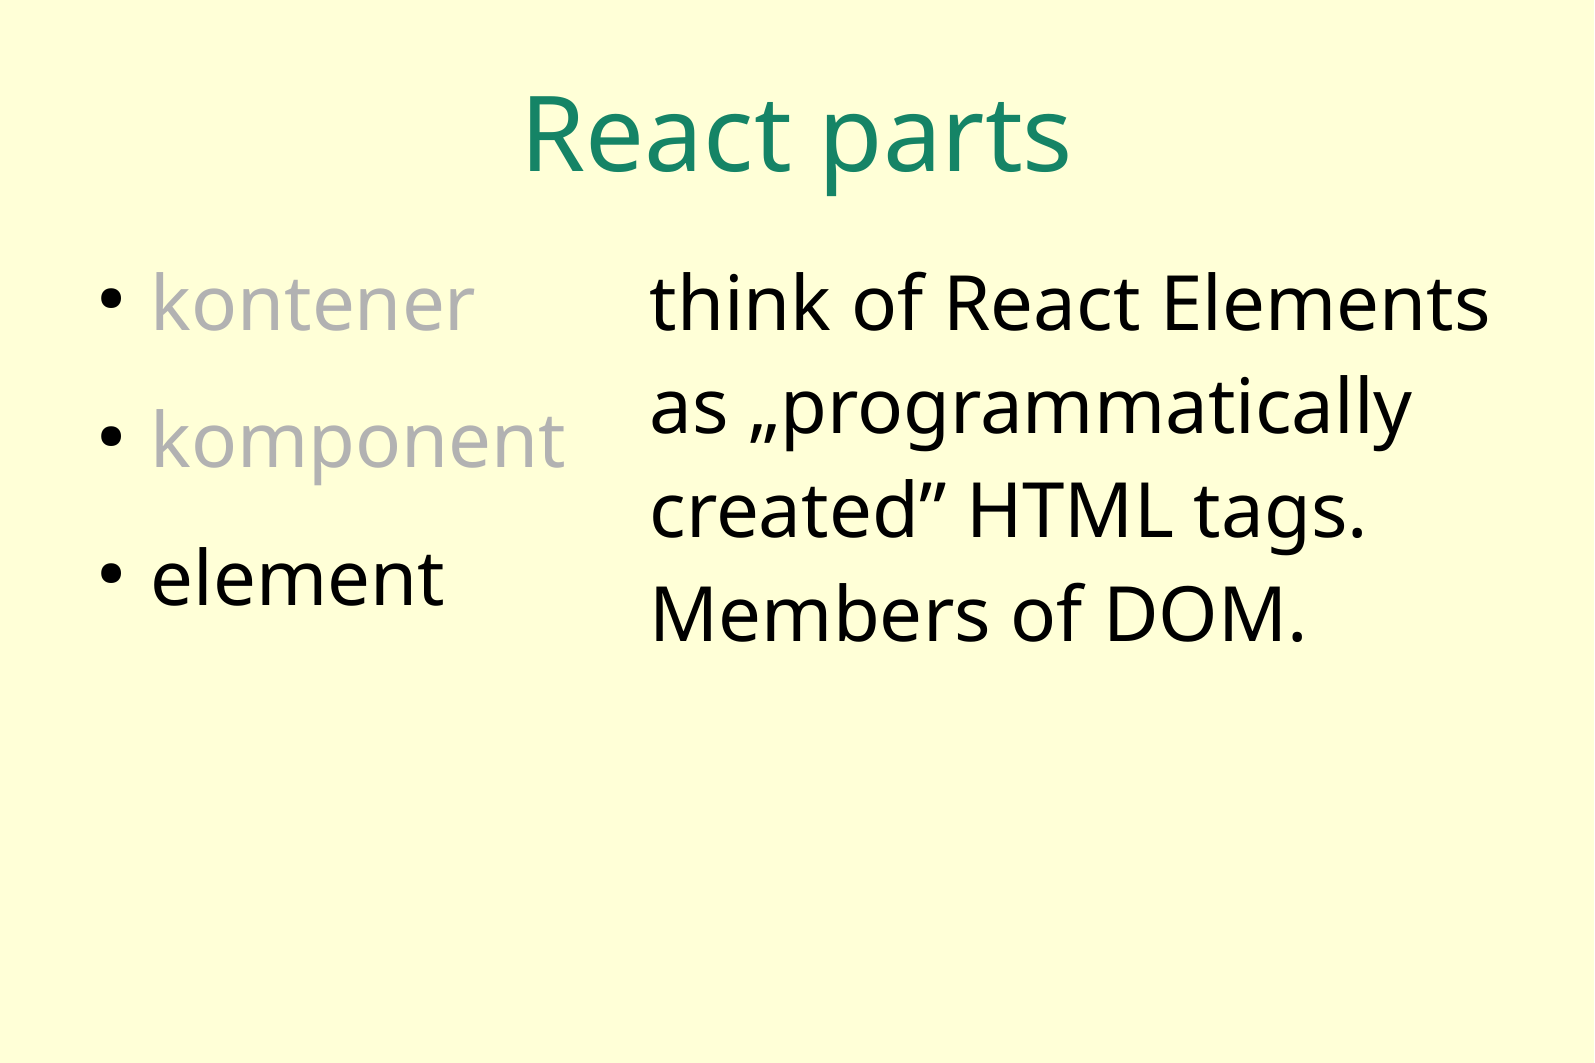

# React parts
kontener
komponent
element
think of React Elements as „programmatically created” HTML tags. Members of DOM.